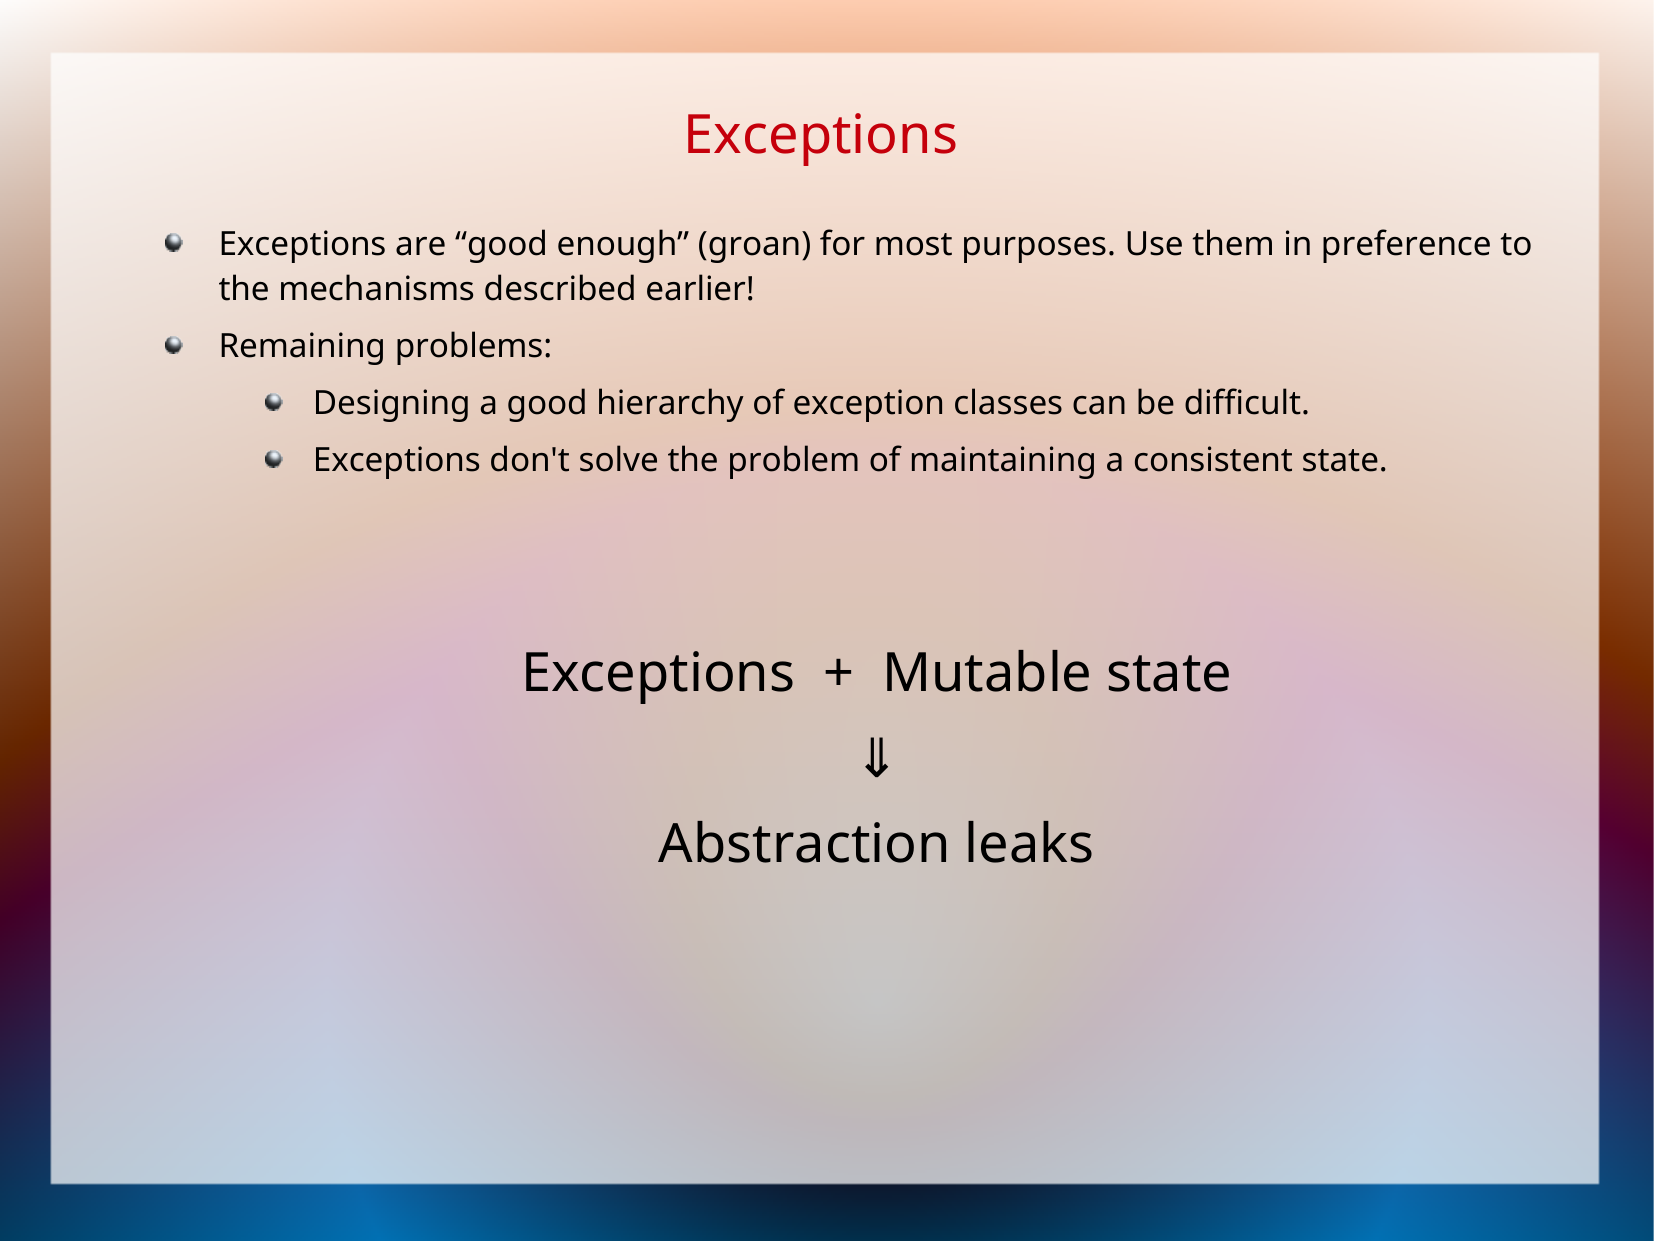

# Exceptions
Exceptions are “good enough” (groan) for most purposes. Use them in preference to the mechanisms described earlier!
Remaining problems:
Designing a good hierarchy of exception classes can be difficult.
Exceptions don't solve the problem of maintaining a consistent state.
Exceptions + Mutable state
⇓
Abstraction leaks